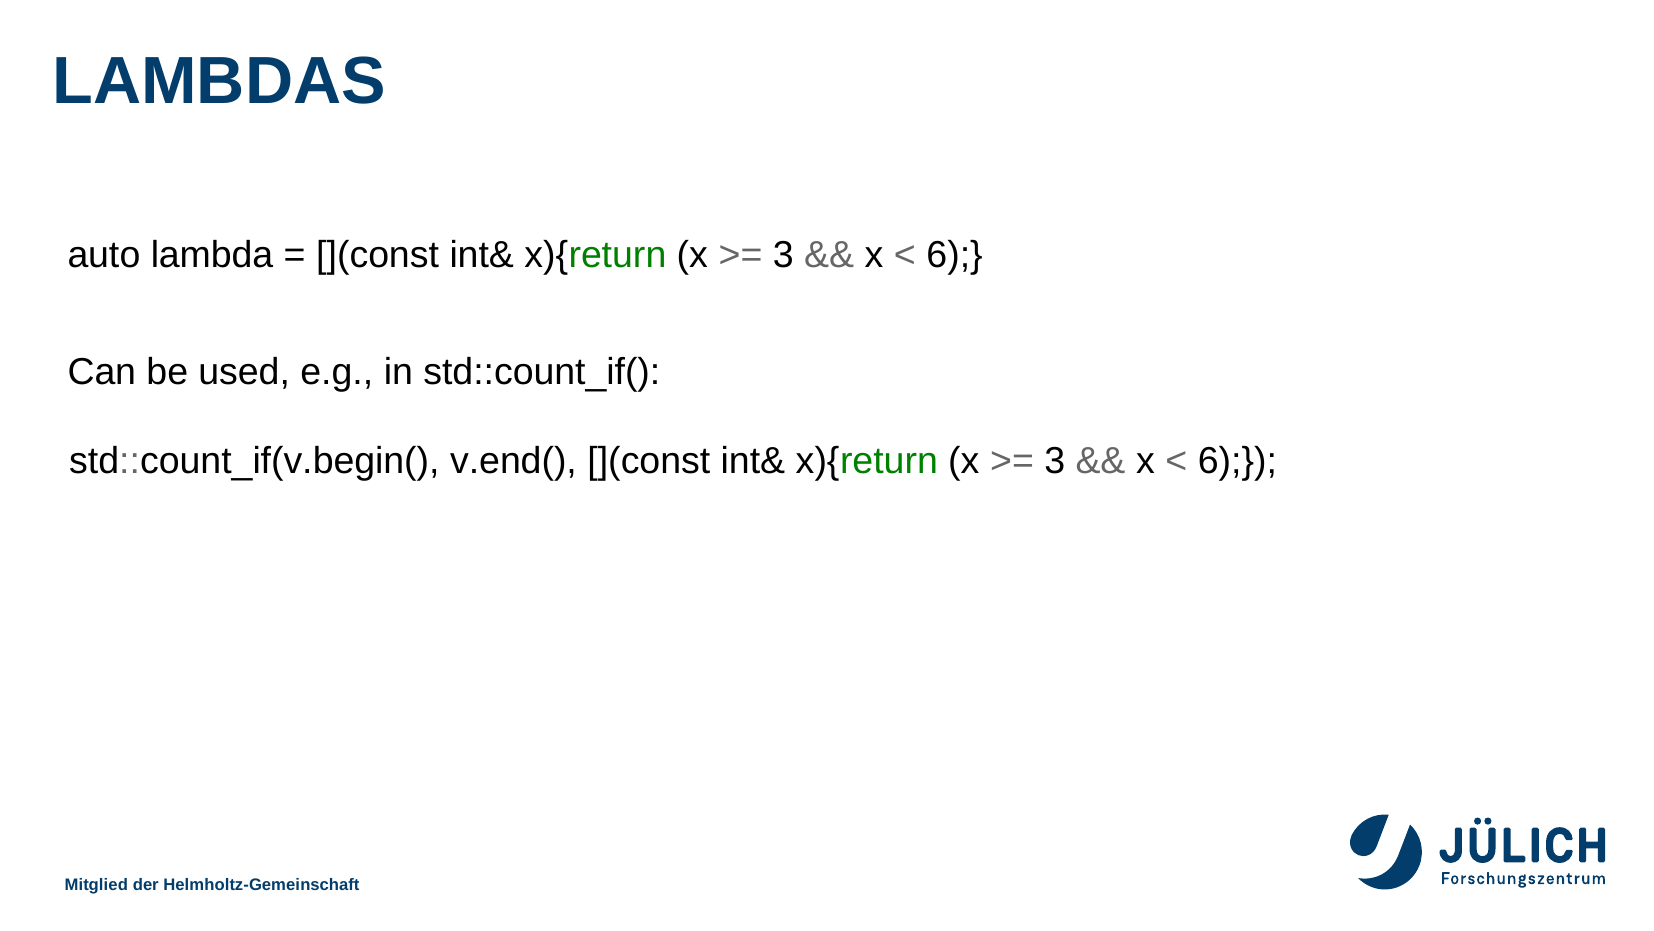

# Lambdas
auto lambda = [](const int& x){return (x >= 3 && x < 6);}
Can be used, e.g., in std::count_if():
std::count_if(v.begin(), v.end(), [](const int& x){return (x >= 3 && x < 6);});